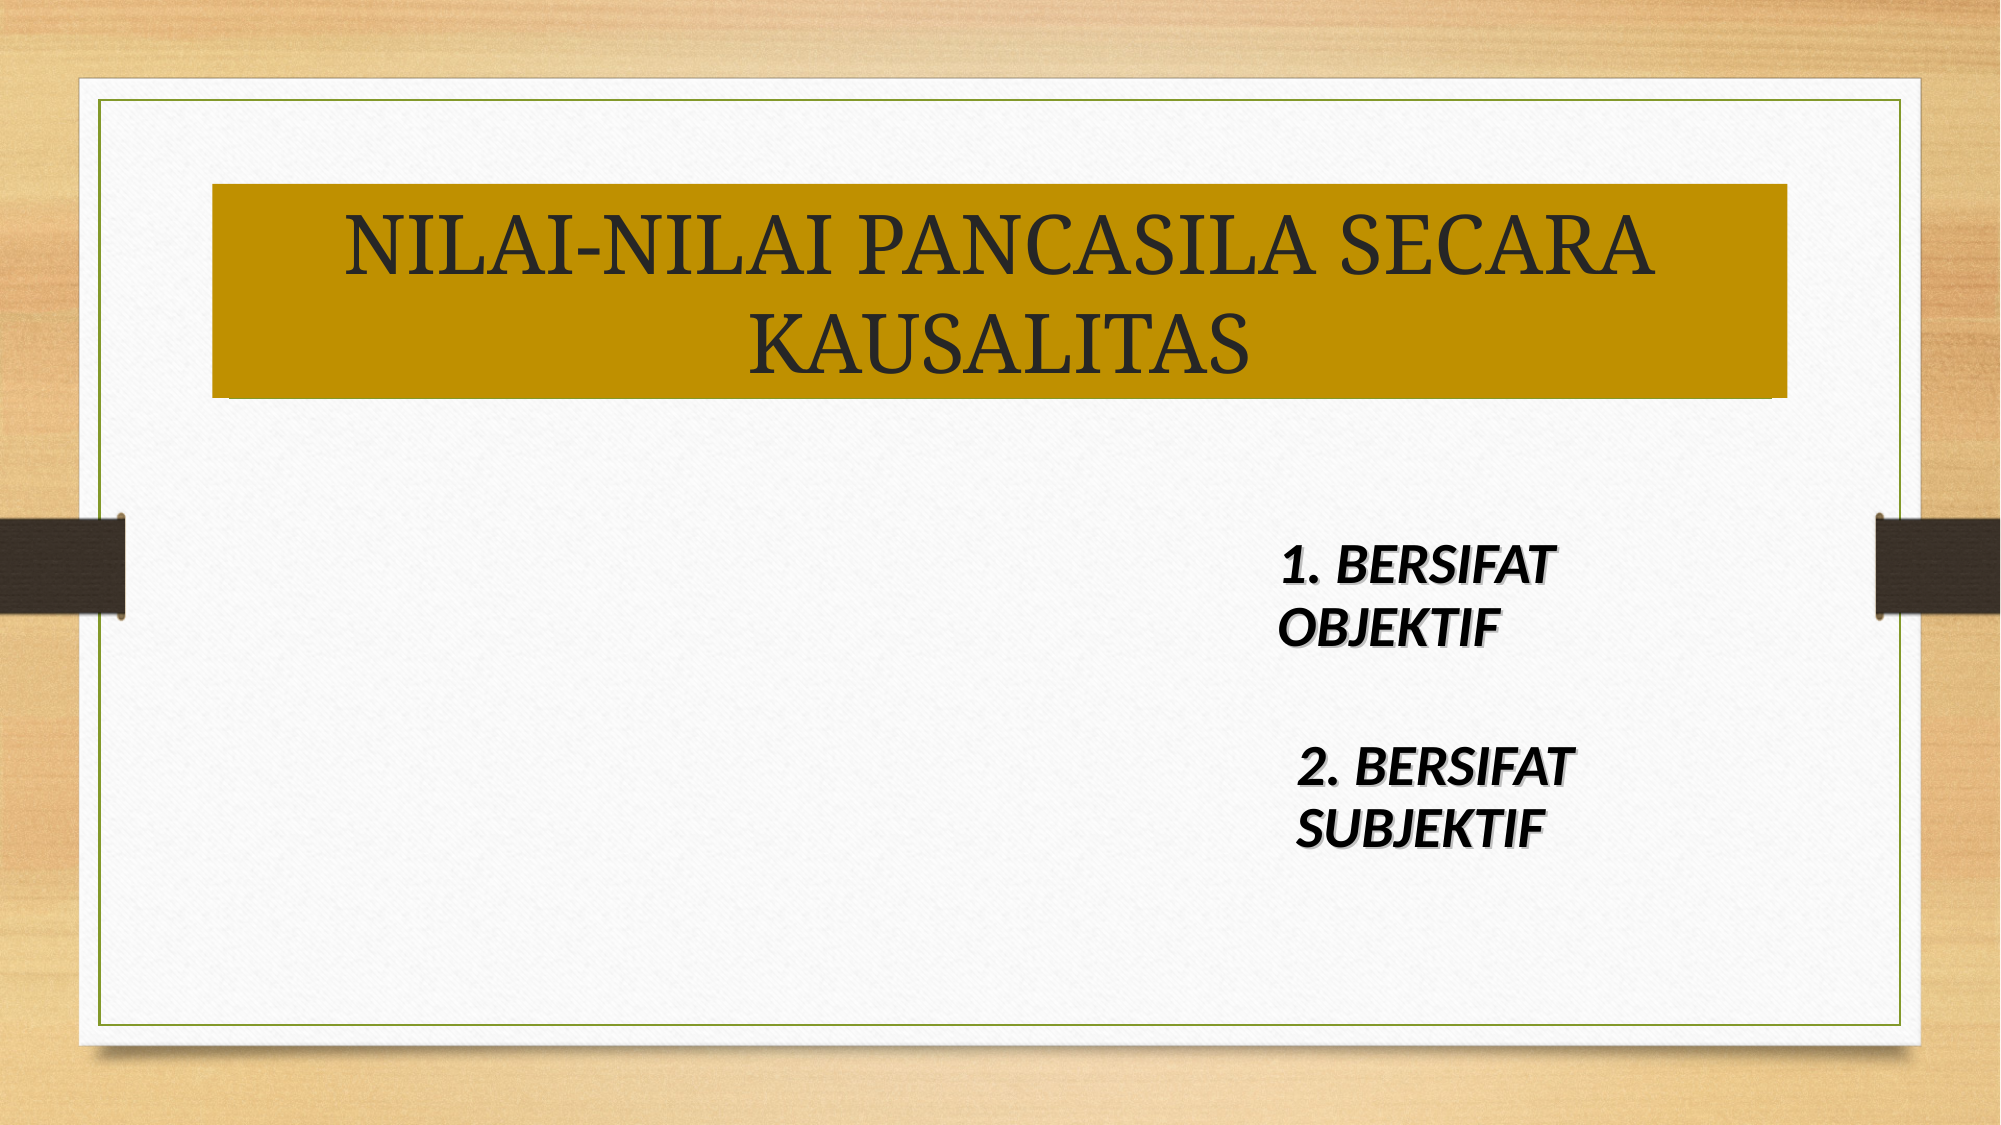

# NILAI-NILAI PANCASILA SECARA KAUSALITAS
1. BERSIFAT OBJEKTIF
2. BERSIFAT SUBJEKTIF